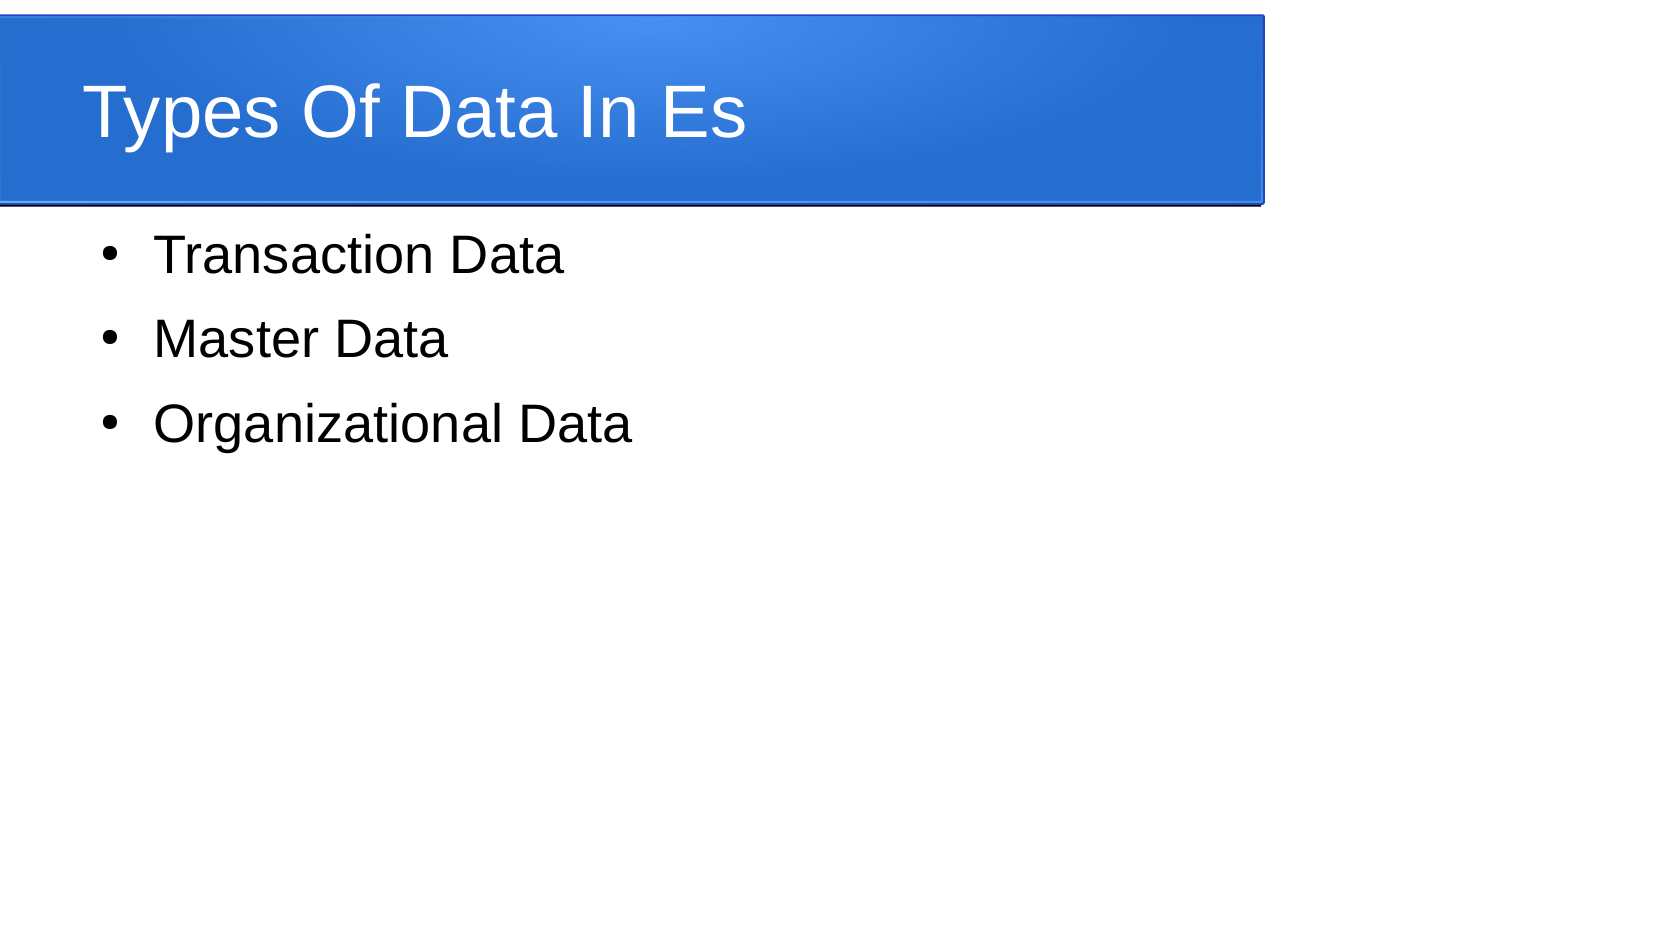

# Types Of Data In Es
Transaction Data
Master Data
Organizational Data